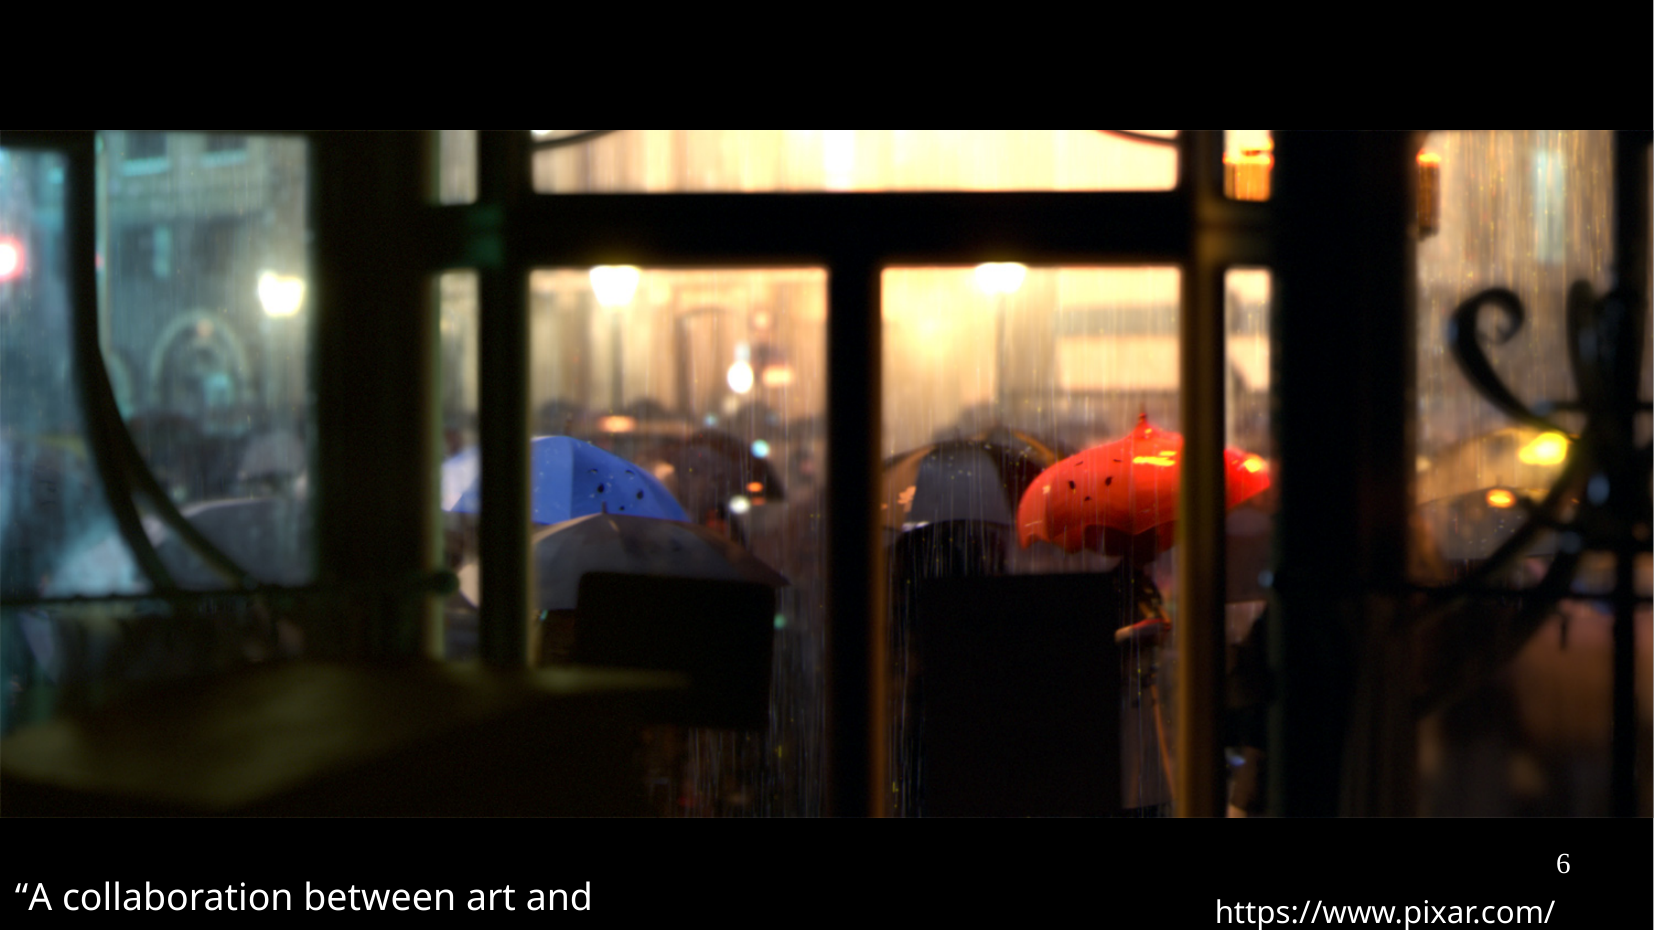

6
“A collaboration between art and technology”
https://www.pixar.com/